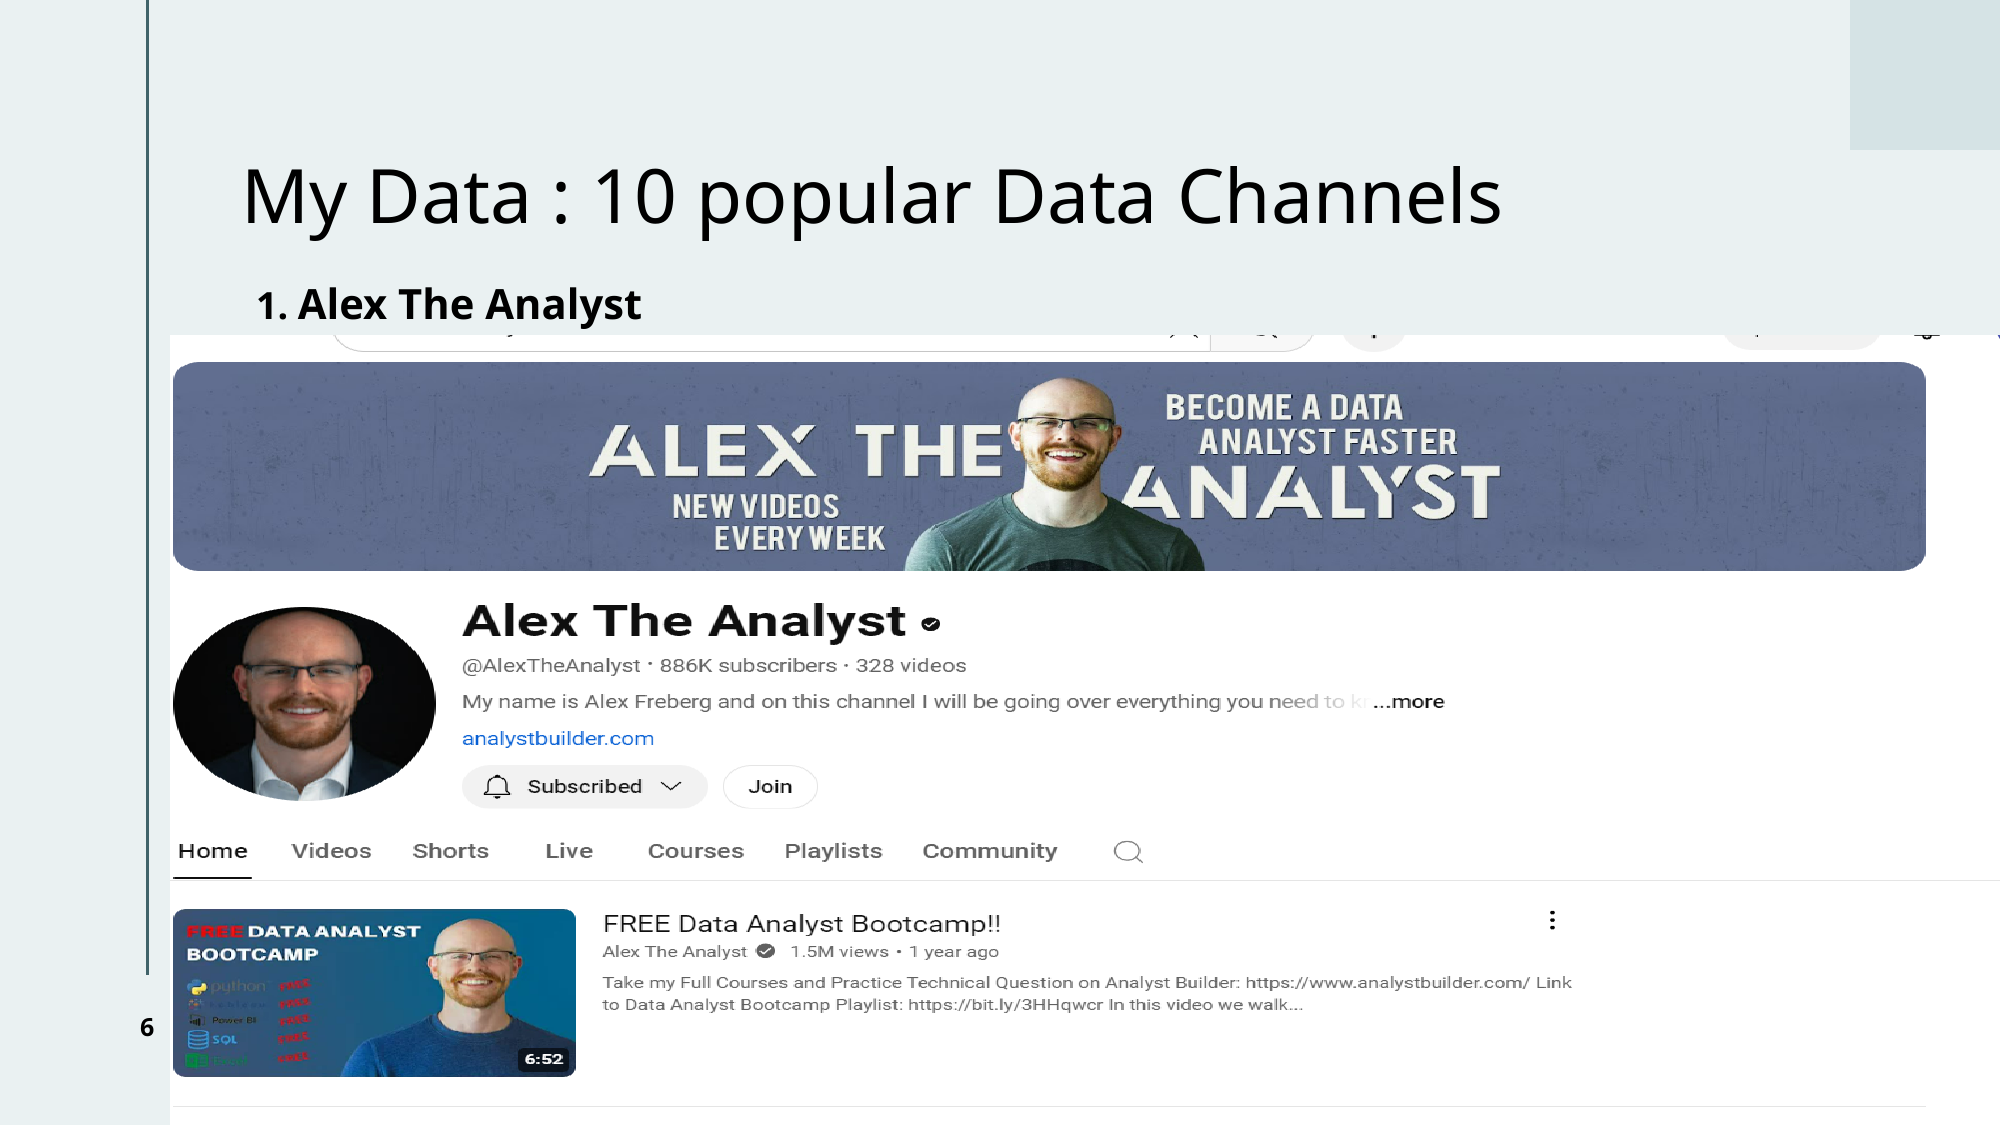

# My Data : 10 popular Data Channels
1. Alex The Analyst